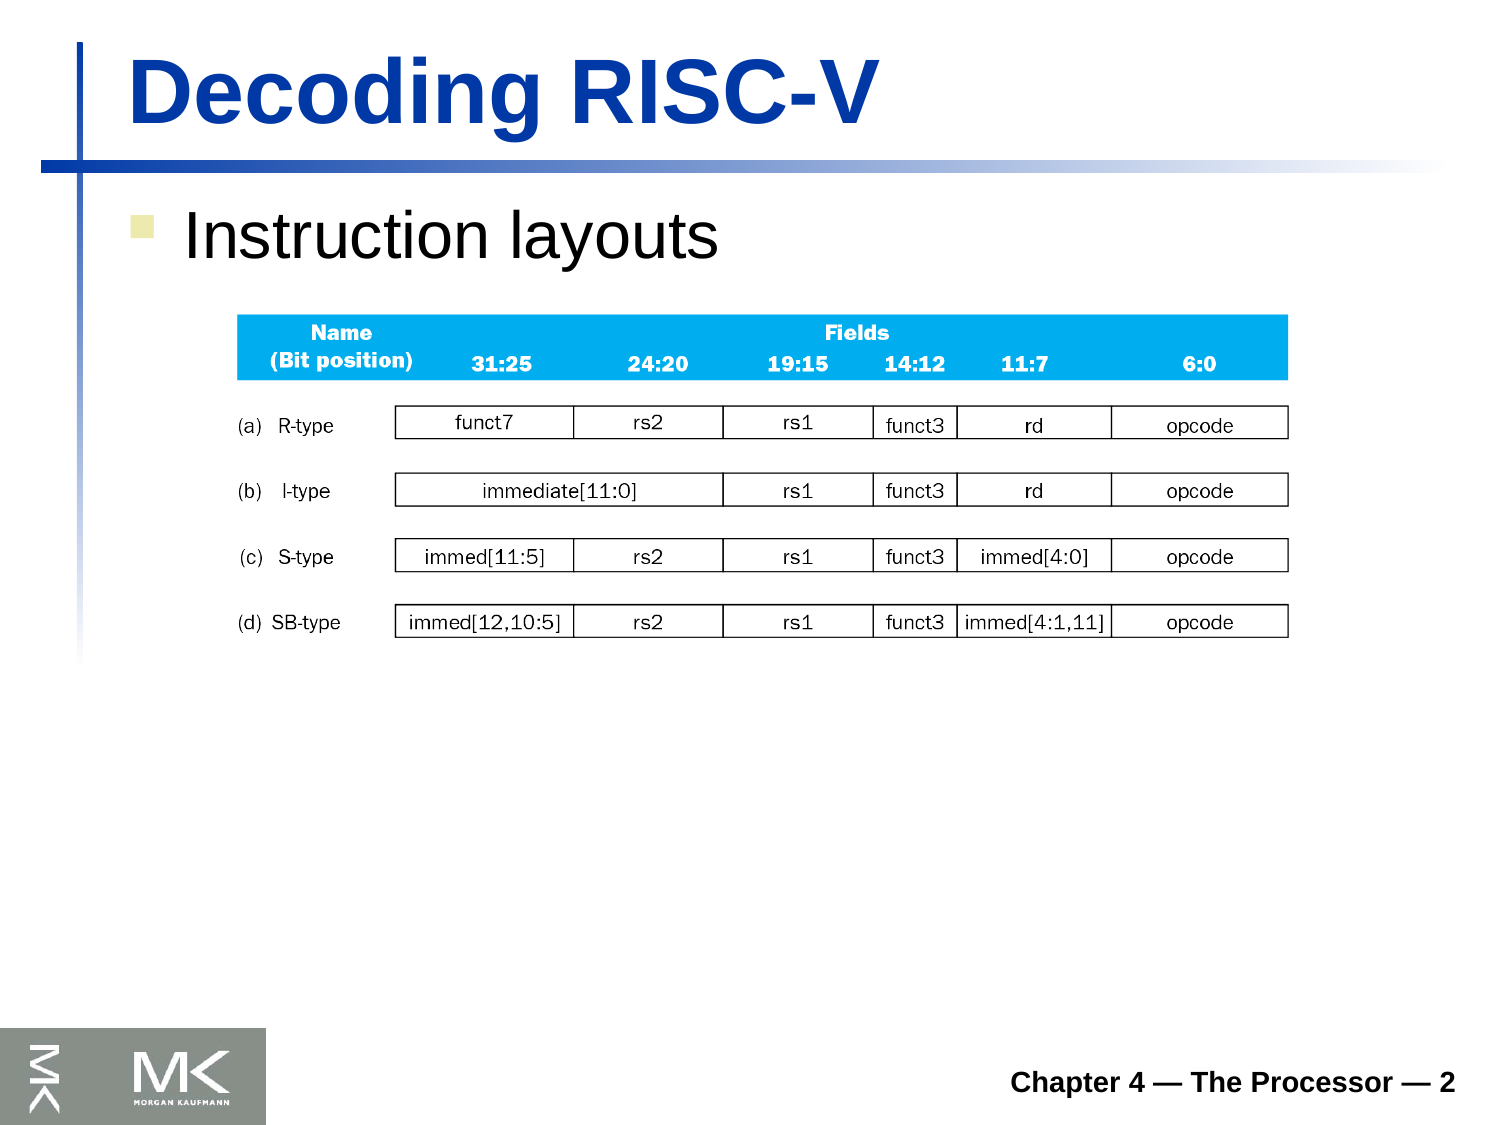

# Decoding RISC-V
Instruction layouts
Chapter 4 — The Processor —